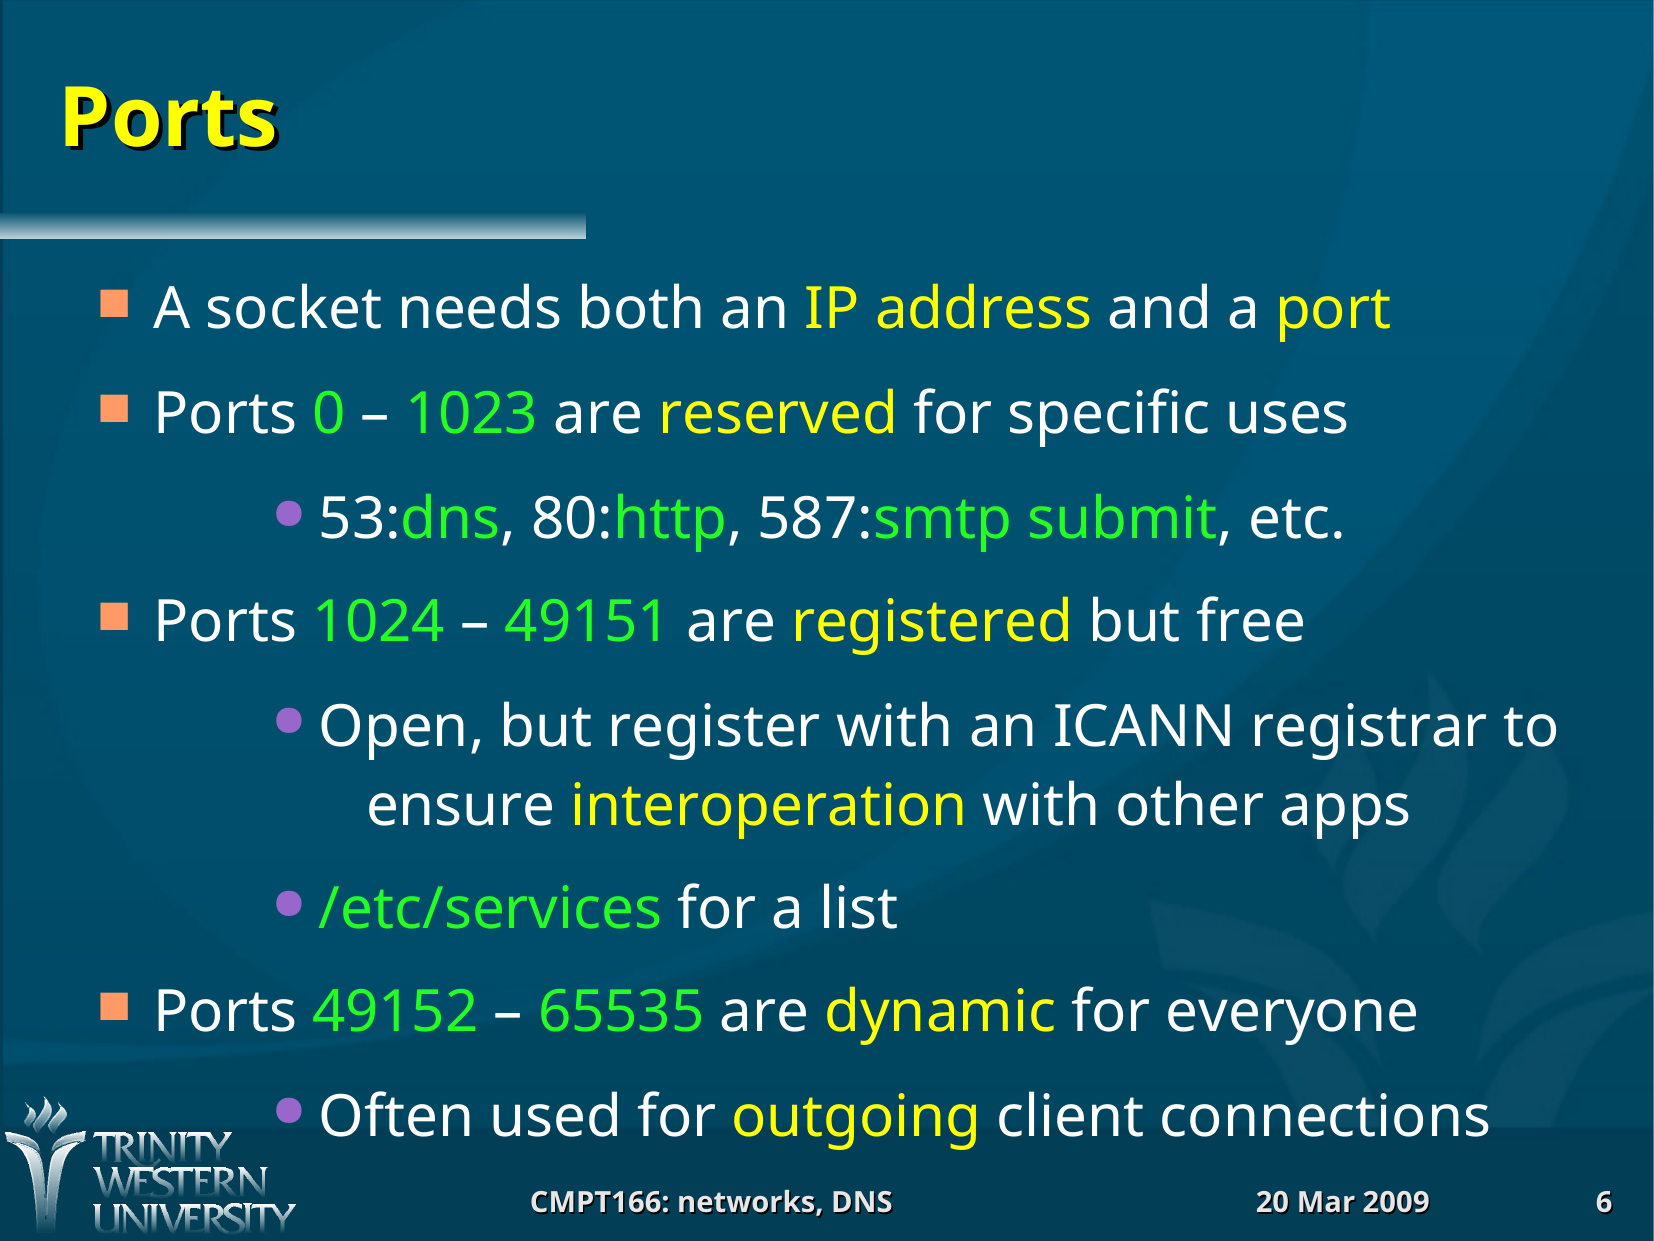

# Ports
A socket needs both an IP address and a port
Ports 0 – 1023 are reserved for specific uses
53:dns, 80:http, 587:smtp submit, etc.
Ports 1024 – 49151 are registered but free
Open, but register with an ICANN registrar to ensure interoperation with other apps
/etc/services for a list
Ports 49152 – 65535 are dynamic for everyone
Often used for outgoing client connections
CMPT166: networks, DNS
20 Mar 2009
6